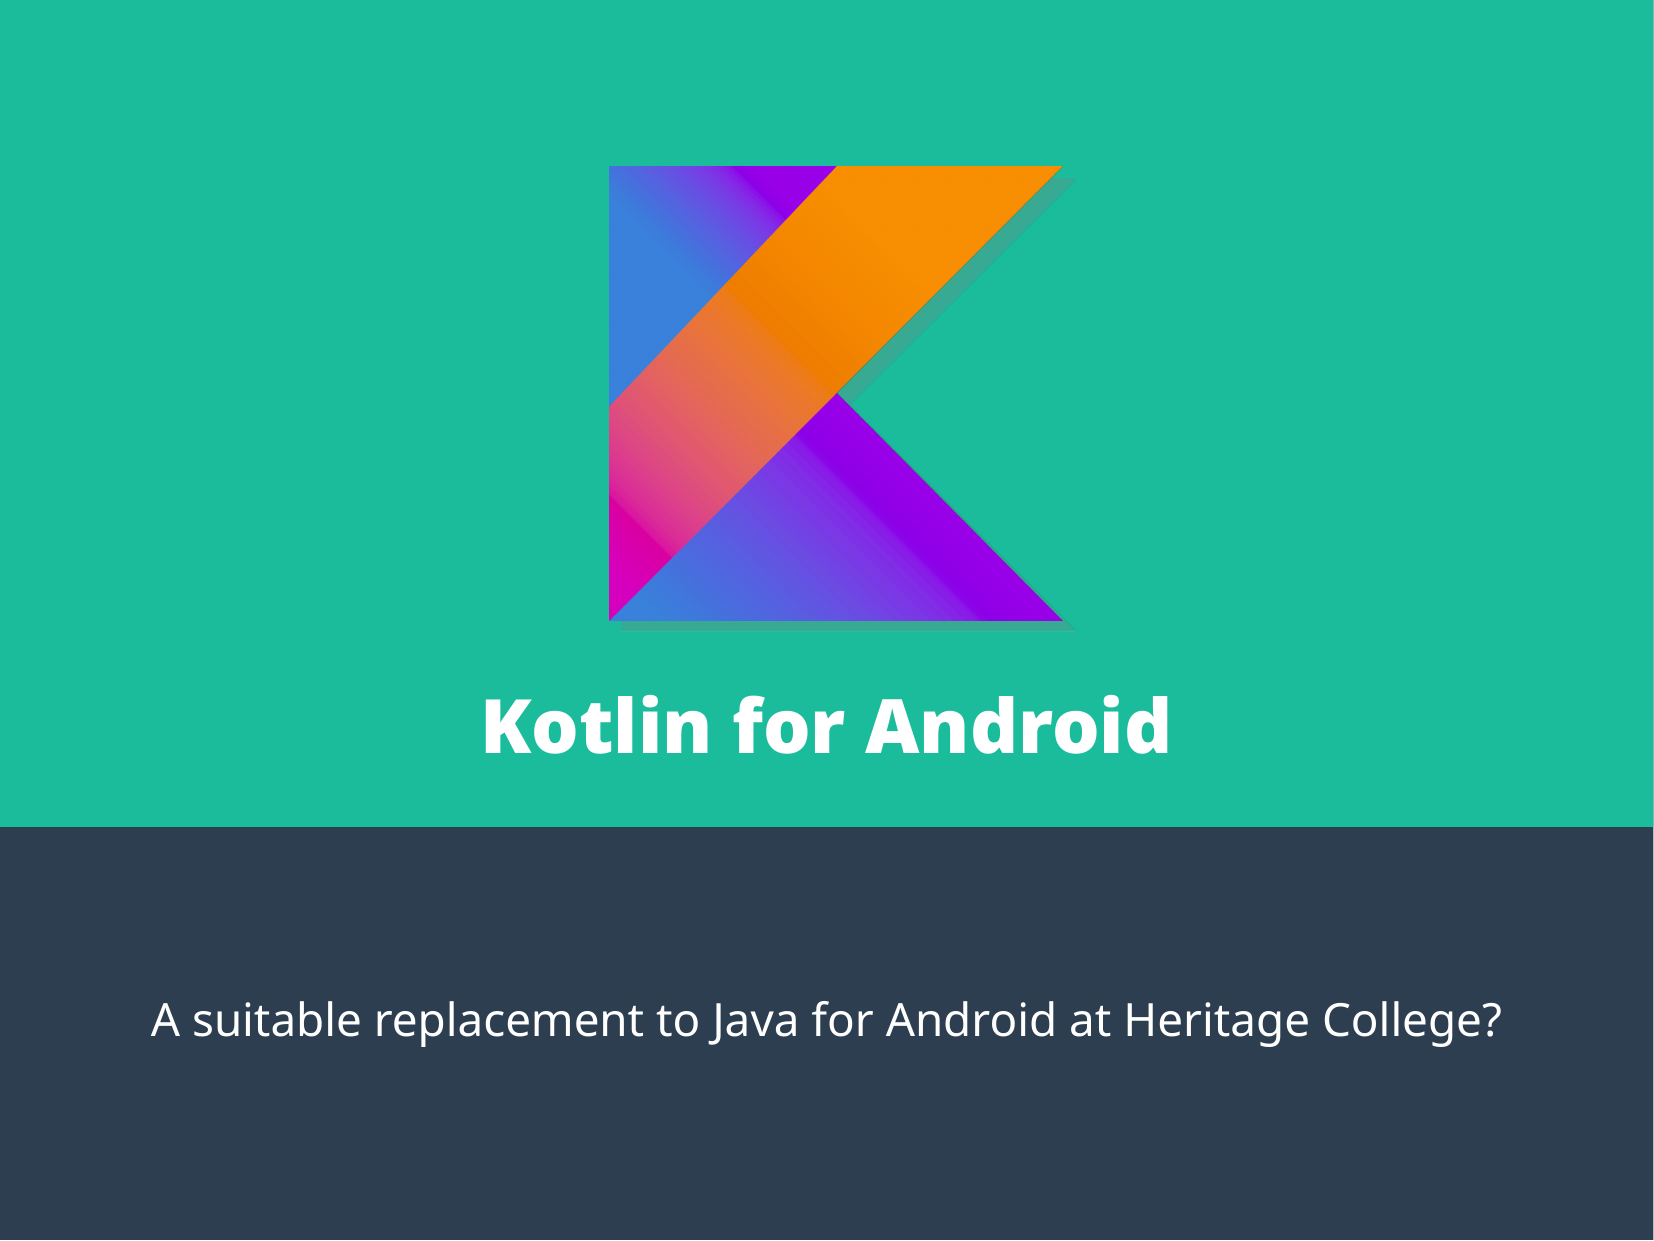

# Kotlin for Android
A suitable replacement to Java for Android at Heritage College?